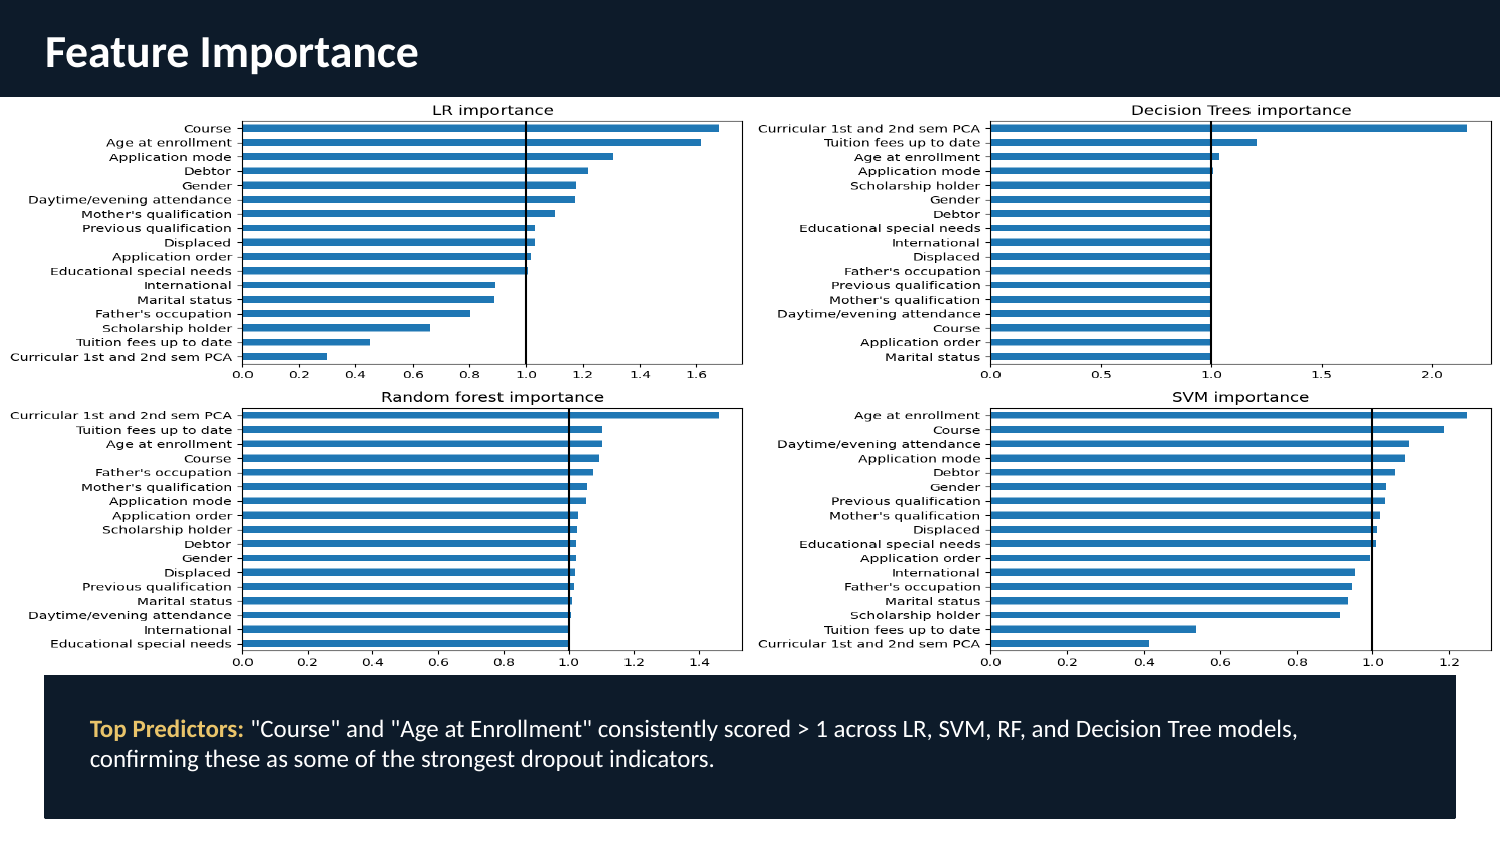

Feature Importance
[ INSERT: Feature Importance 2x2 subplot from Notebook
(LR, Decision Tree, Random Forest, SVM importance) ]
Top Predictors: "Course" and "Age at Enrollment" consistently scored > 1 across LR, SVM, RF, and Decision Tree models, confirming these as some of the strongest dropout indicators.